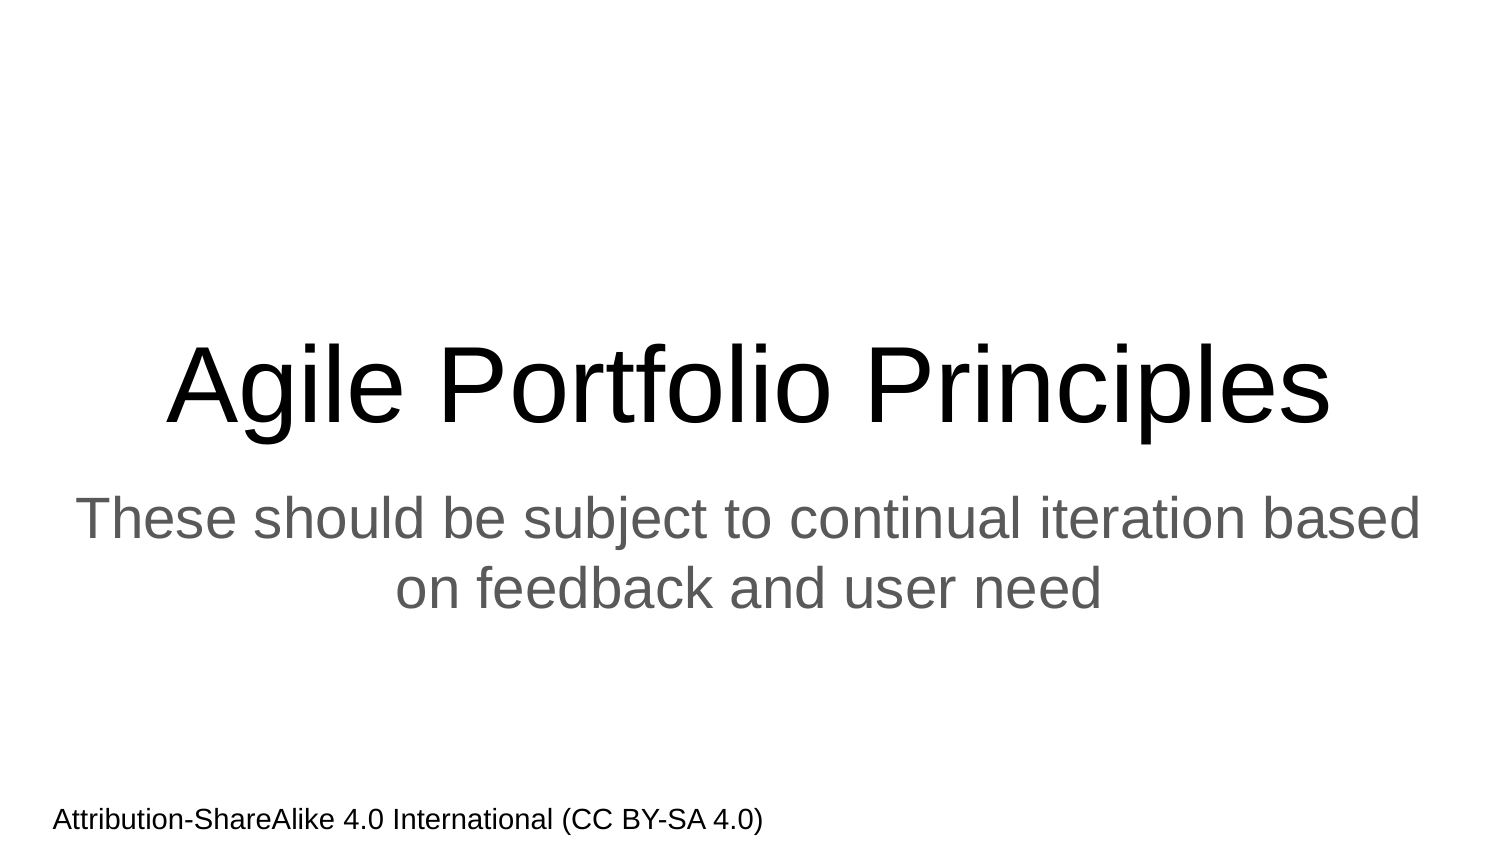

# Agile Portfolio Principles
These should be subject to continual iteration based on feedback and user need